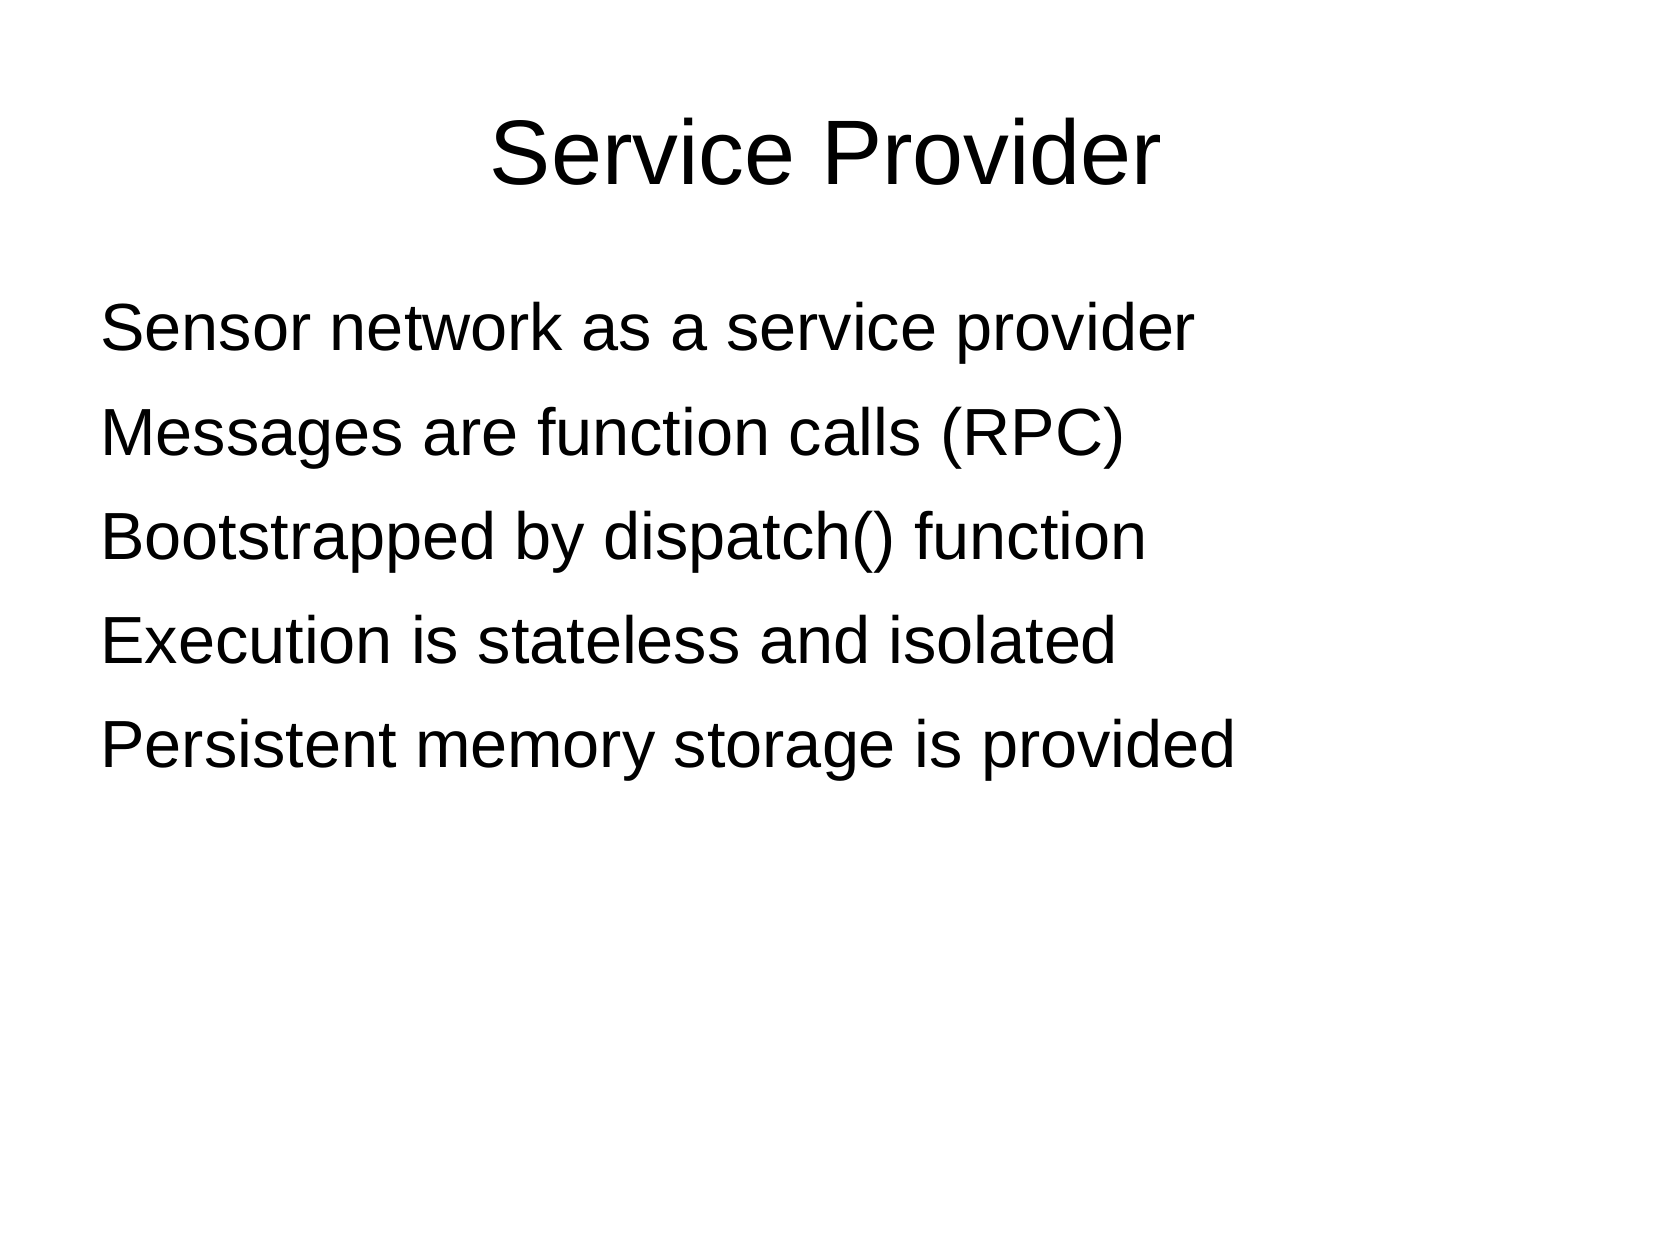

# Service Provider
Sensor network as a service provider
Messages are function calls (RPC)
Bootstrapped by dispatch() function
Execution is stateless and isolated
Persistent memory storage is provided